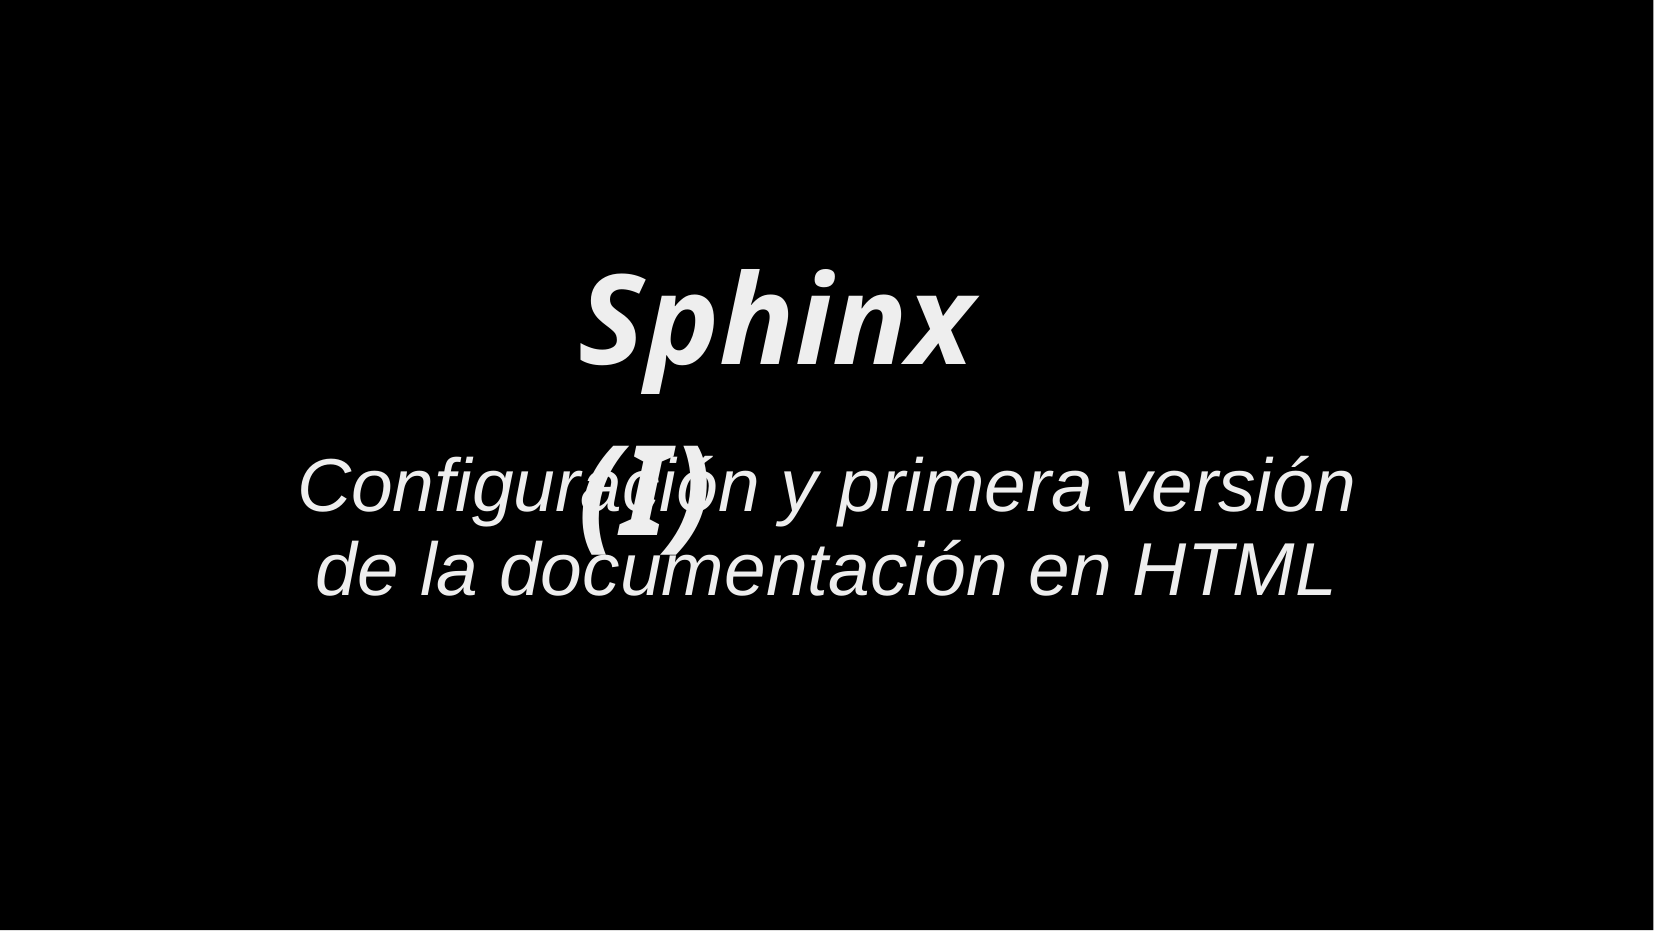

Sphinx (I)
Configuración y primera versión de la documentación en HTML